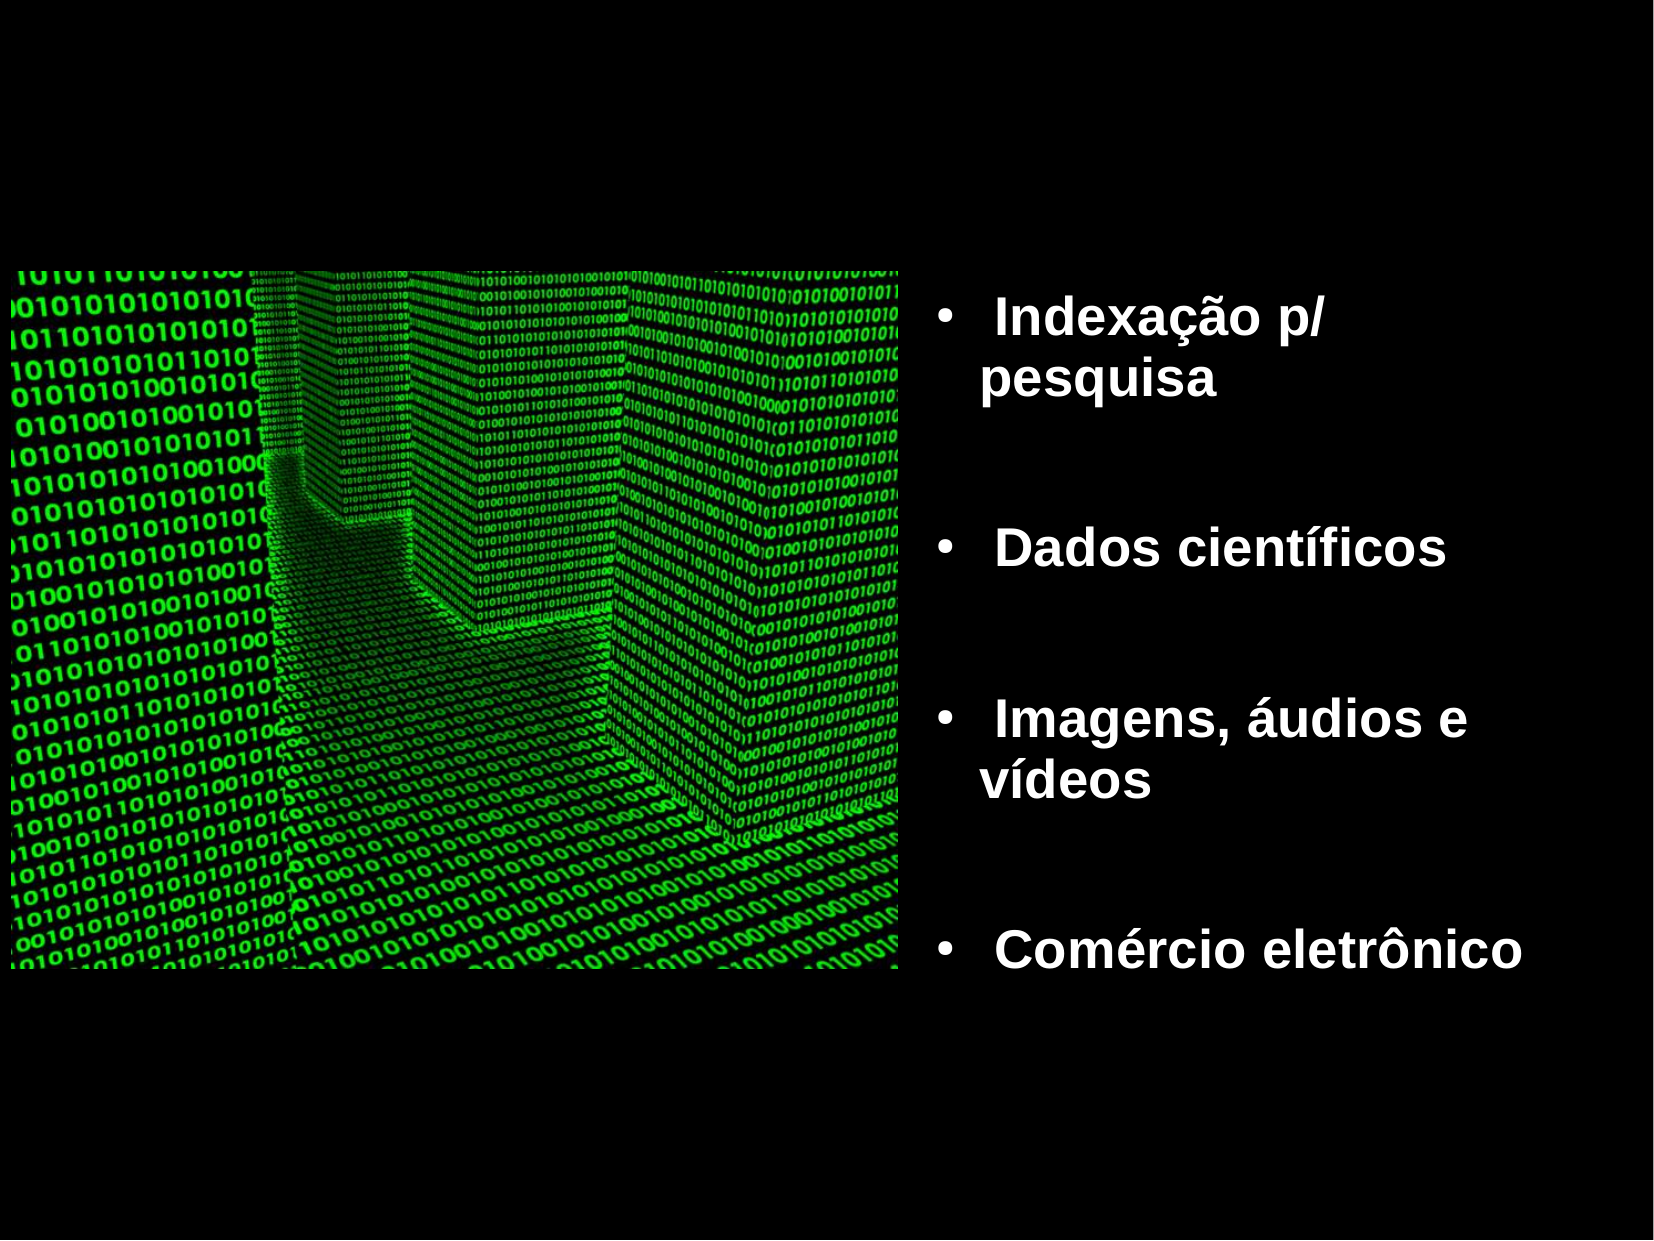

# Indexação p/ pesquisa
 Dados científicos
 Imagens, áudios e vídeos
 Comércio eletrônico